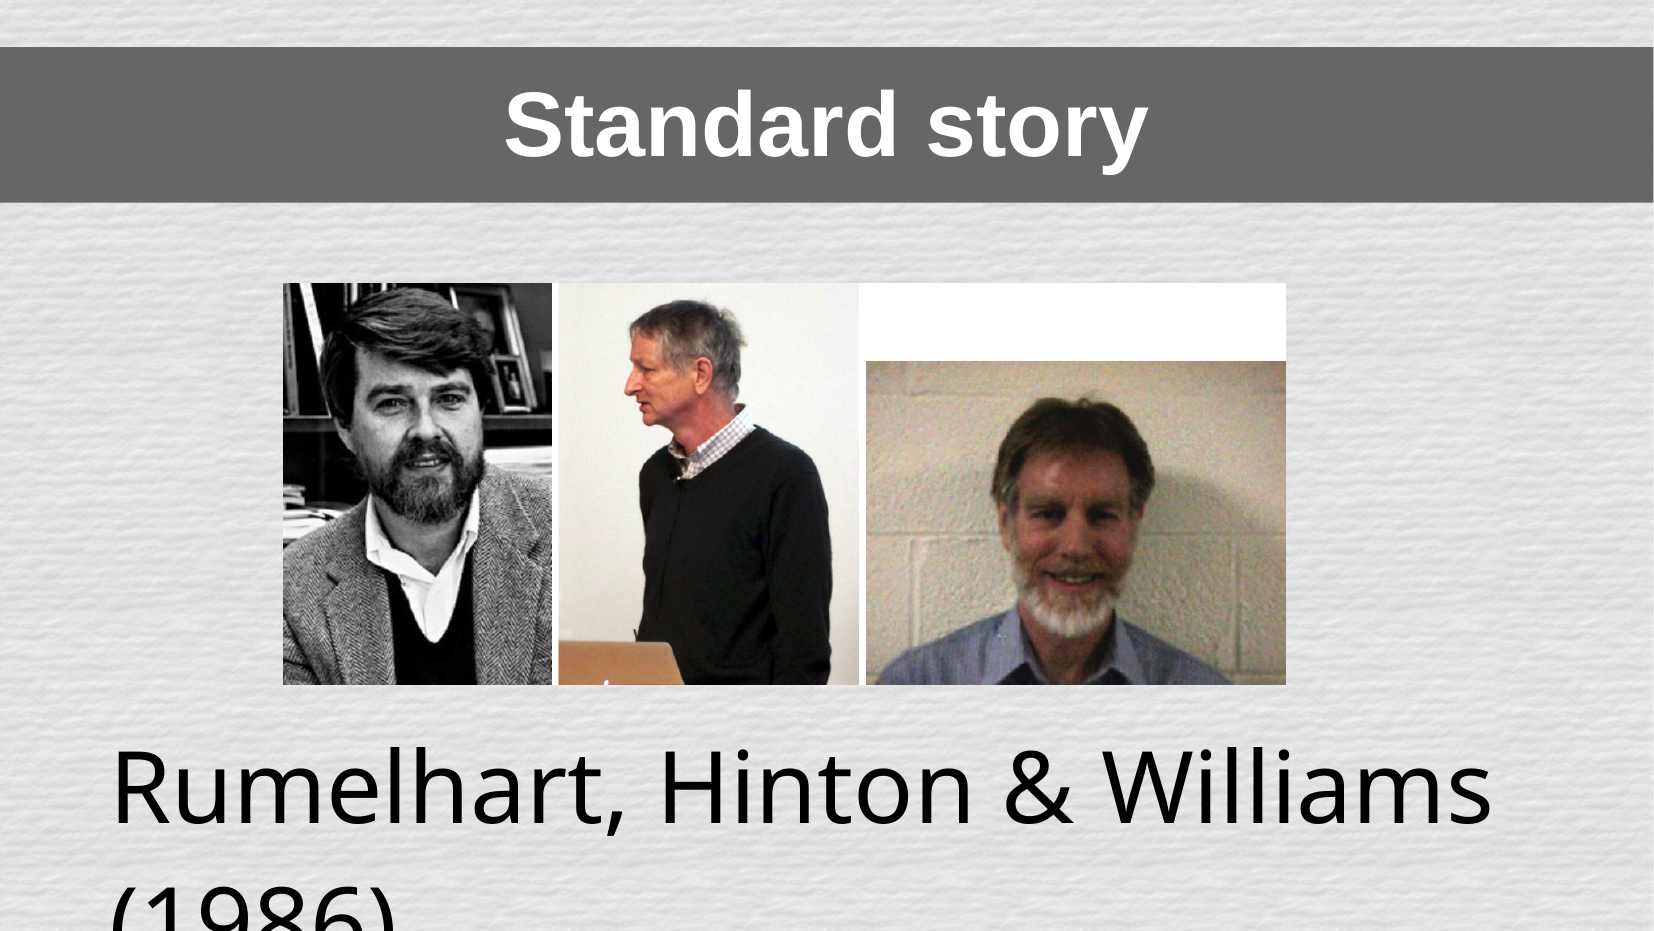

# Standard story
Rumelhart, Hinton & Williams (1986)
| | | | | |
| --- | --- | --- | --- | --- |
| | | | | |
| | | | | |
| | | | | |
| | | | | |